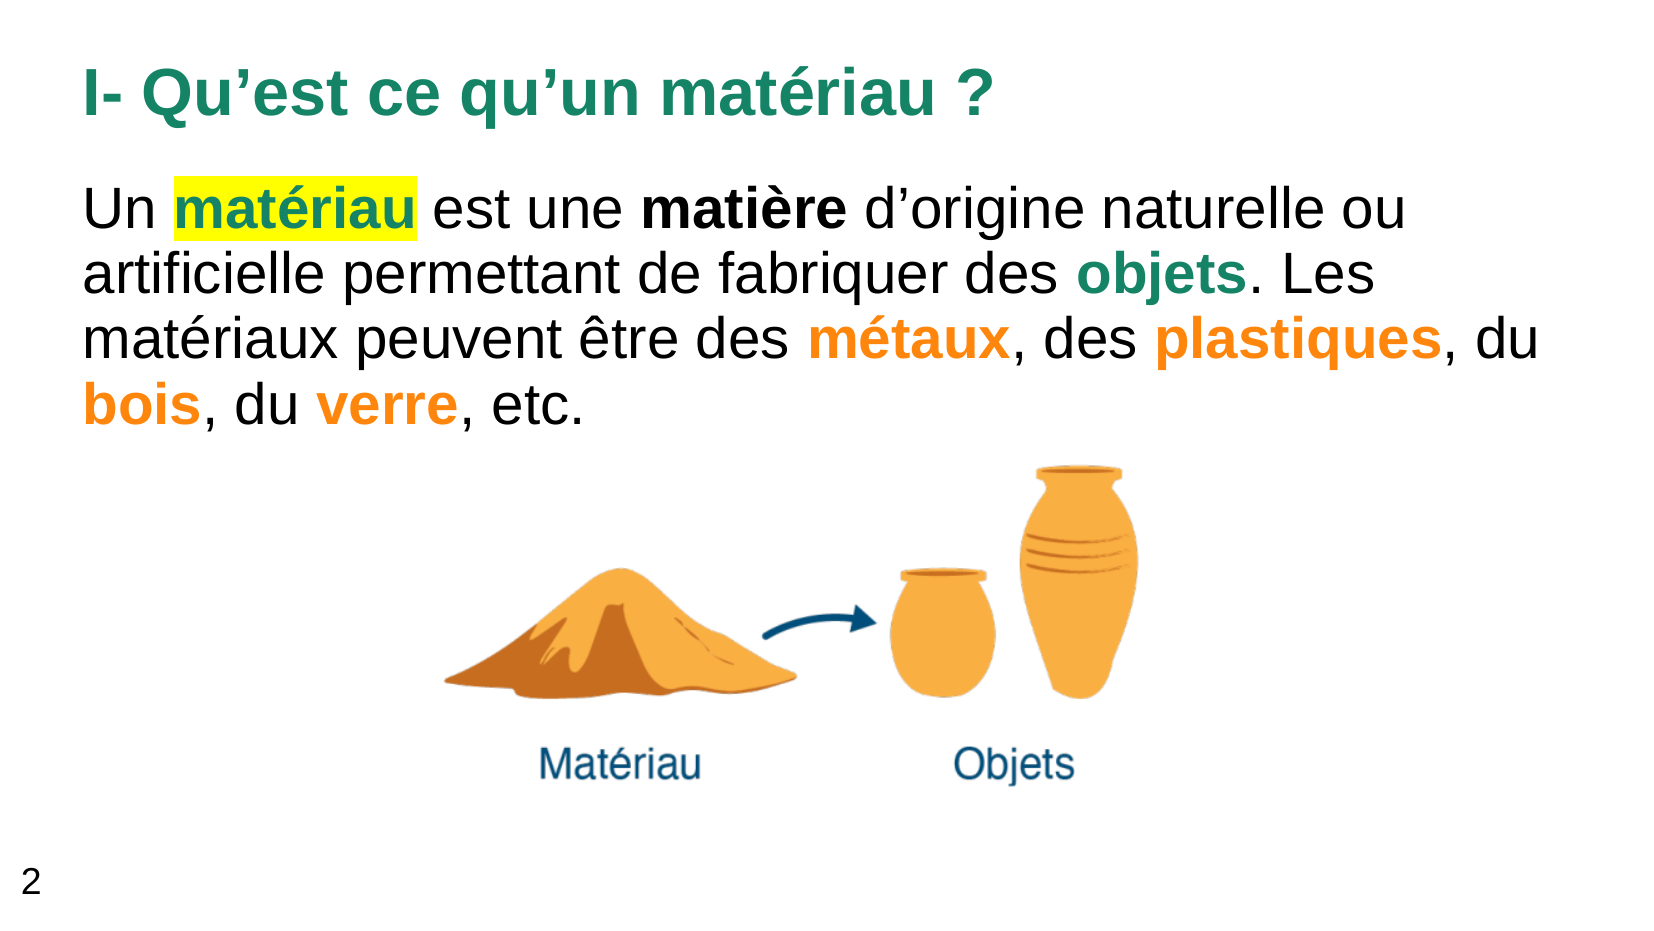

# I- Qu’est ce qu’un matériau ?
Un matériau est une matière d’origine naturelle ou artificielle permettant de fabriquer des objets. Les matériaux peuvent être des métaux, des plastiques, du bois, du verre, etc.
2